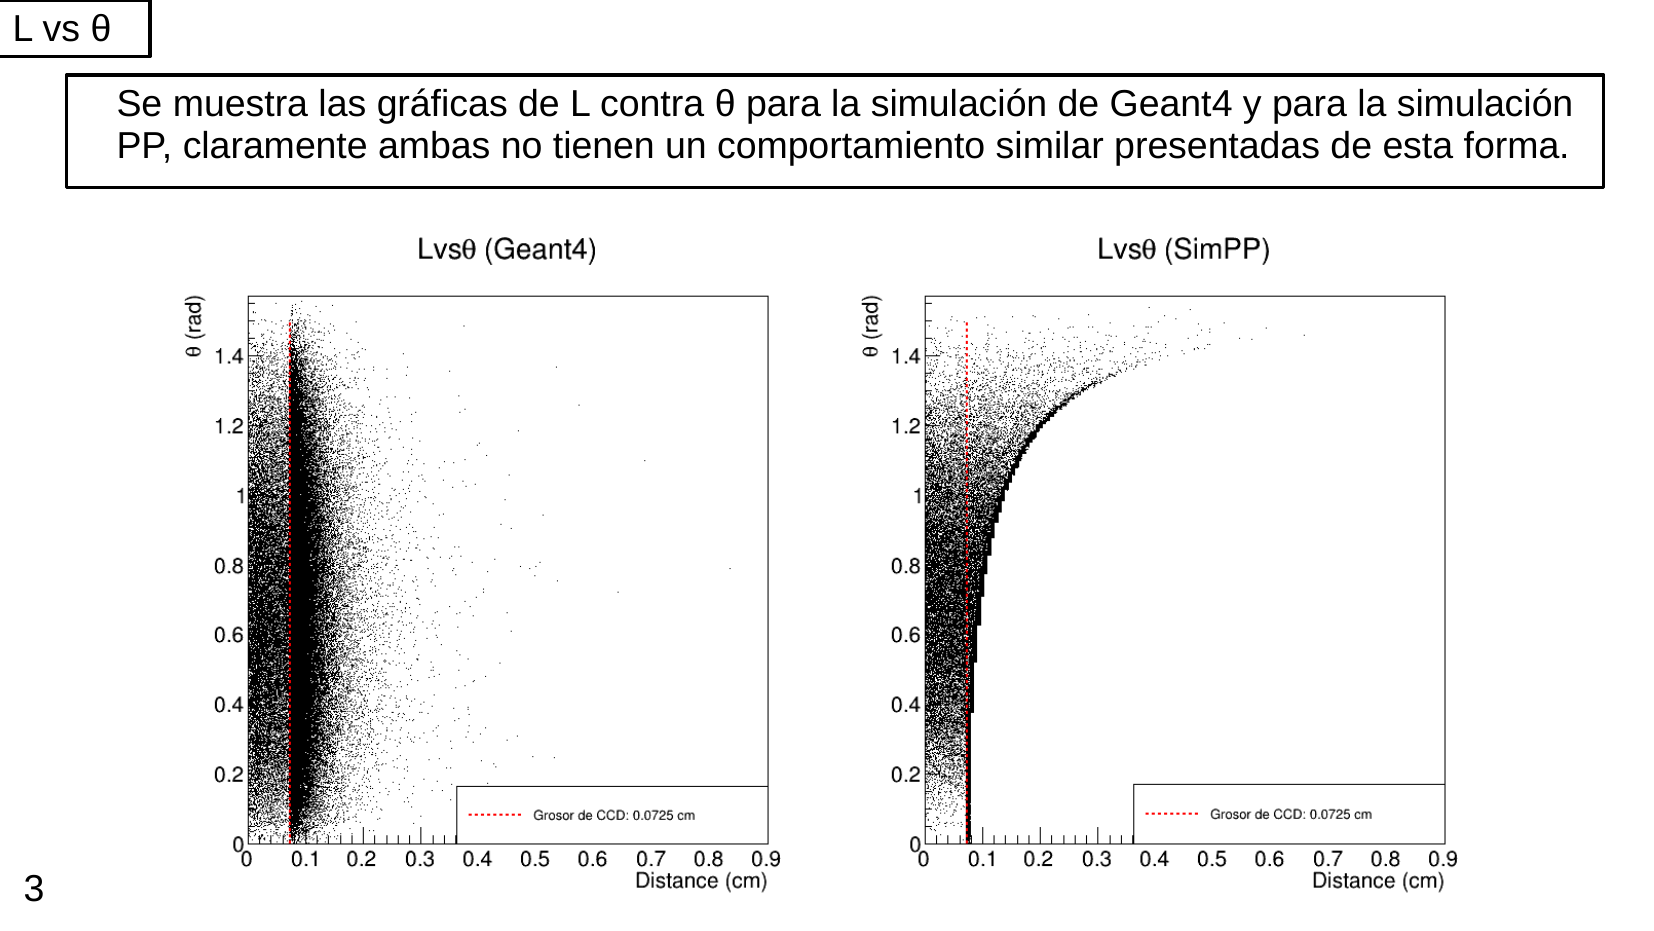

L vs θ
Se muestra las gráficas de L contra θ para la simulación de Geant4 y para la simulación PP, claramente ambas no tienen un comportamiento similar presentadas de esta forma.